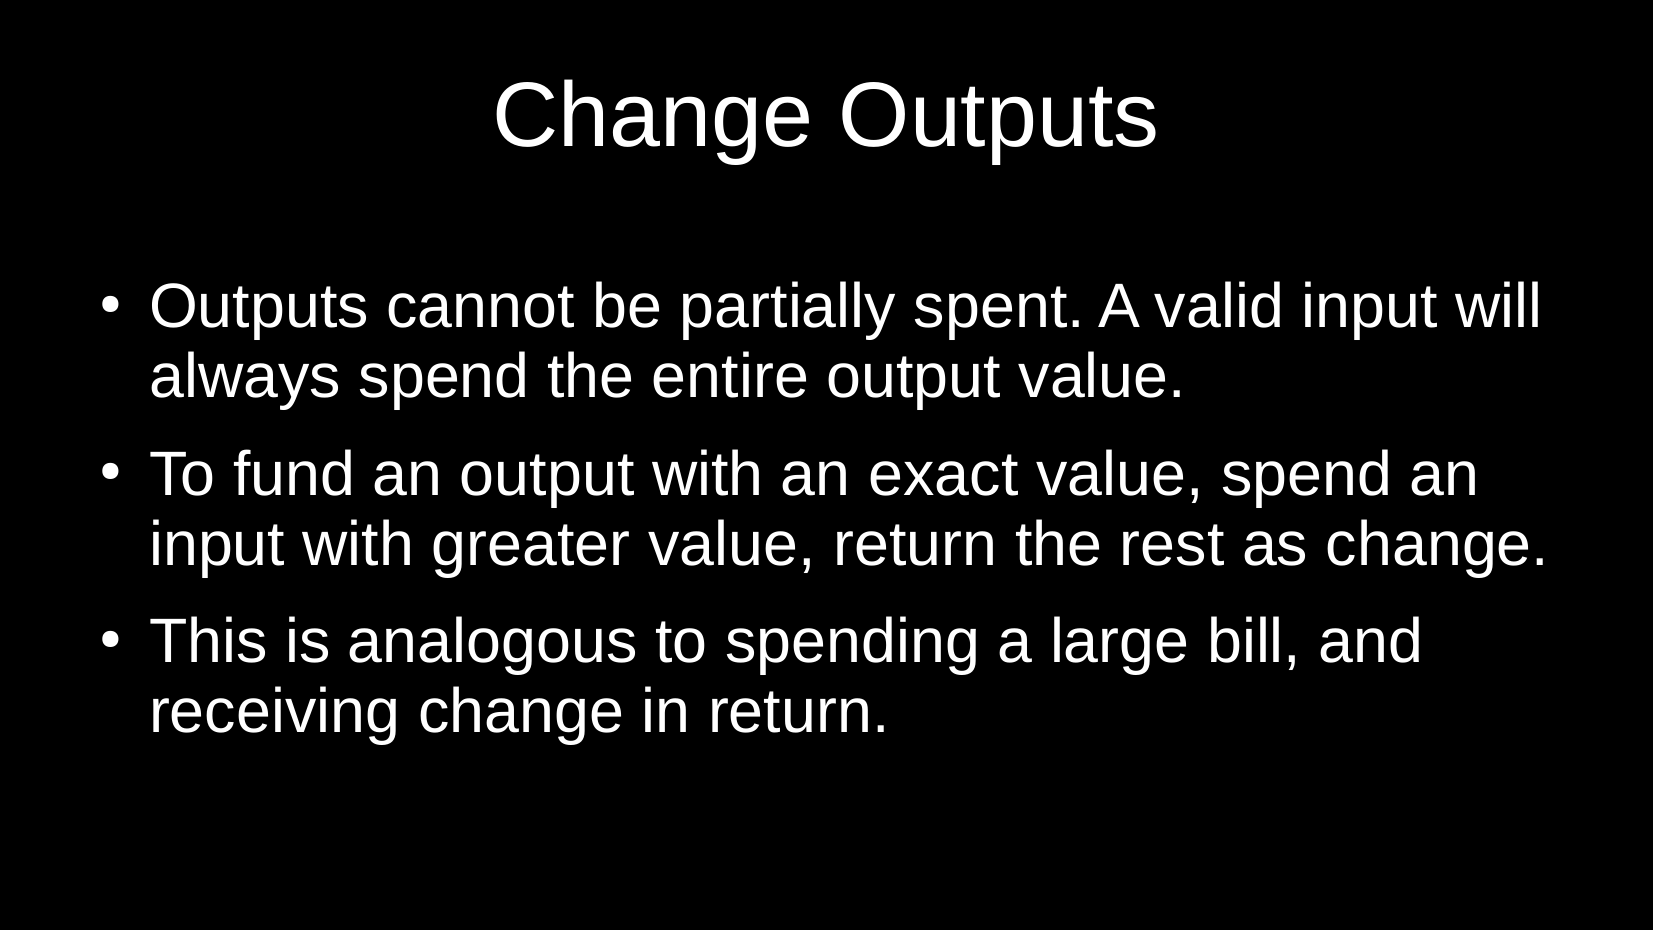

# Change Outputs
Outputs cannot be partially spent. A valid input will always spend the entire output value.
To fund an output with an exact value, spend an input with greater value, return the rest as change.
This is analogous to spending a large bill, and receiving change in return.